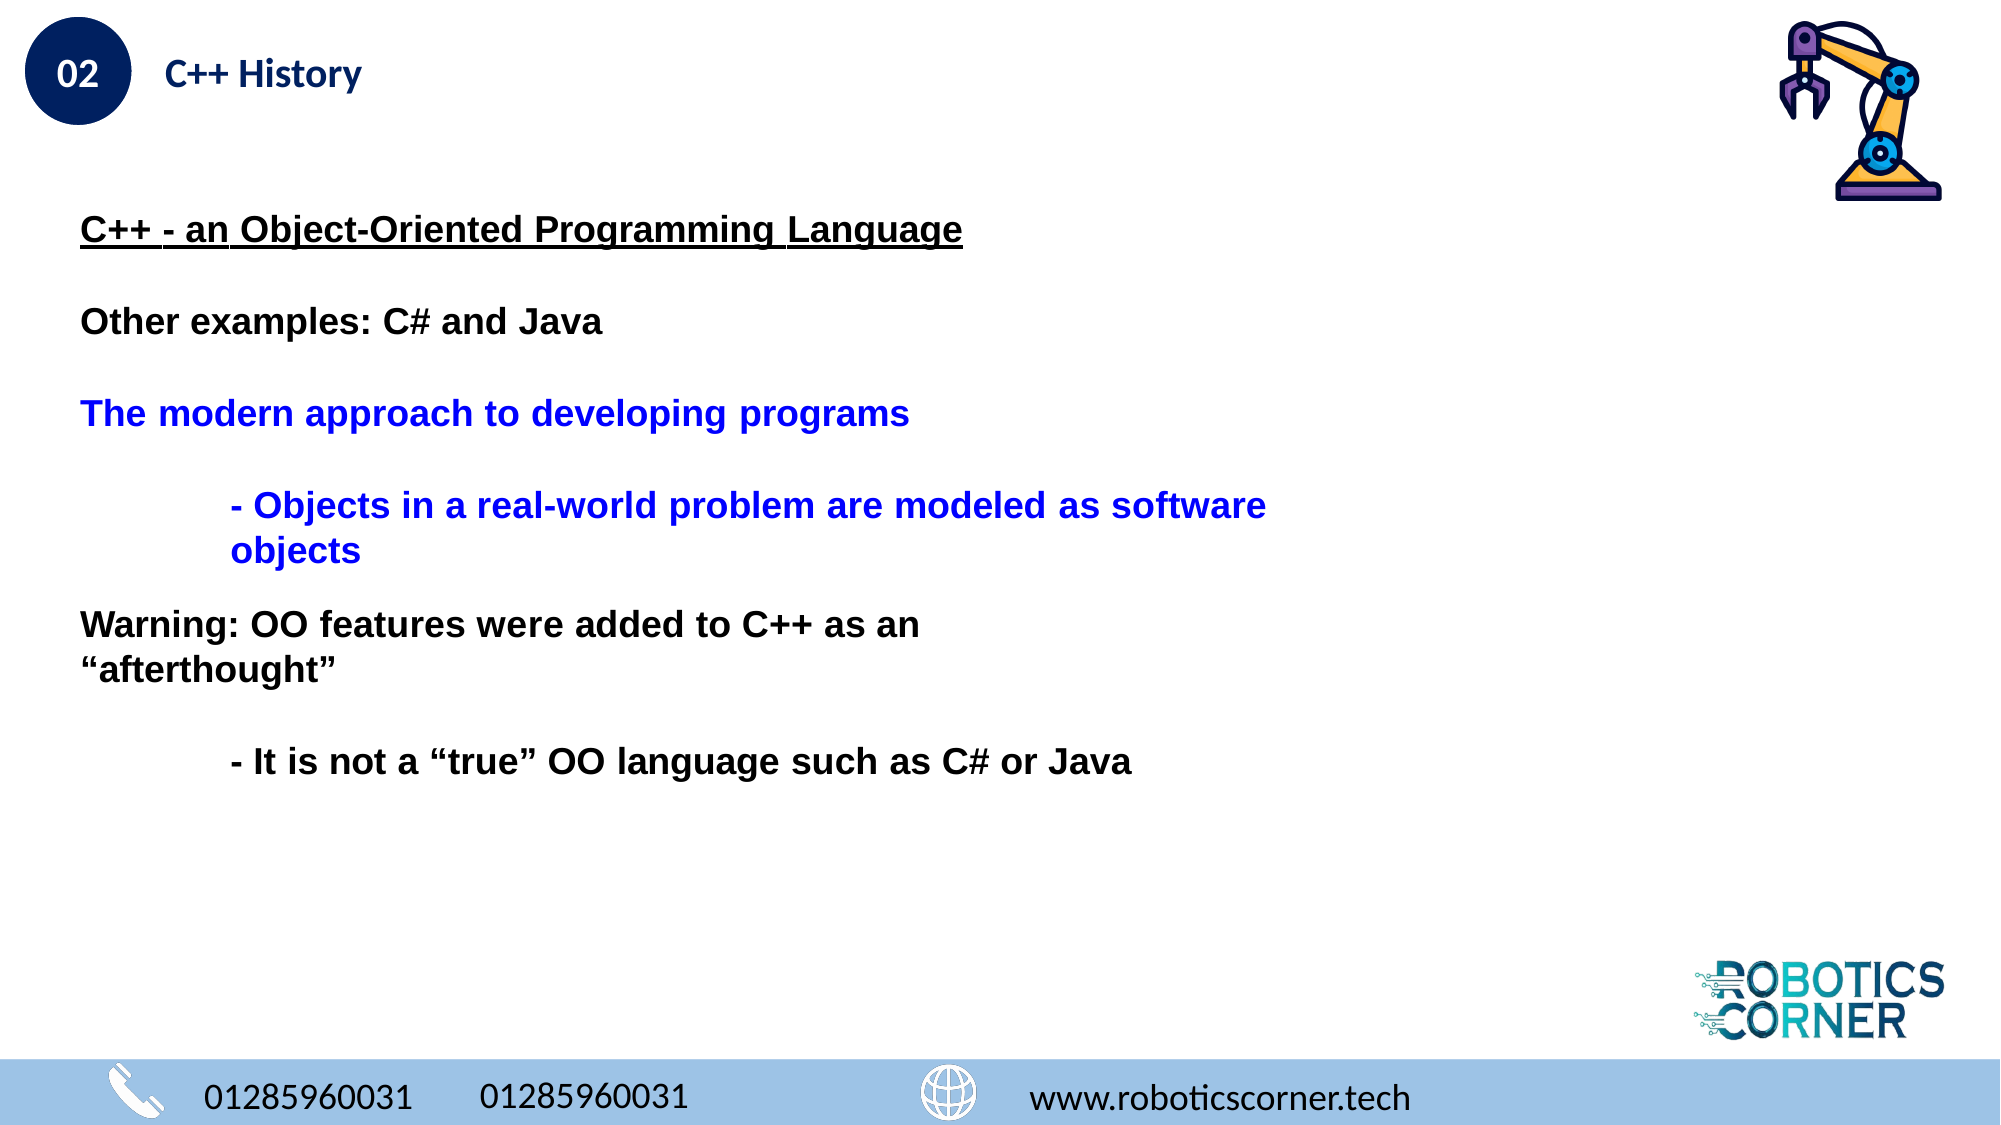

02
C++ History
C++ - an Object-Oriented Programming Language
Other examples: C# and Java
The modern approach to developing programs
- Objects in a real-world problem are modeled as software objects
Warning: OO features were added to C++ as an “afterthought”
- It is not a “true” OO language such as C# or Java
01285960031
01285960031
www.roboticscorner.tech